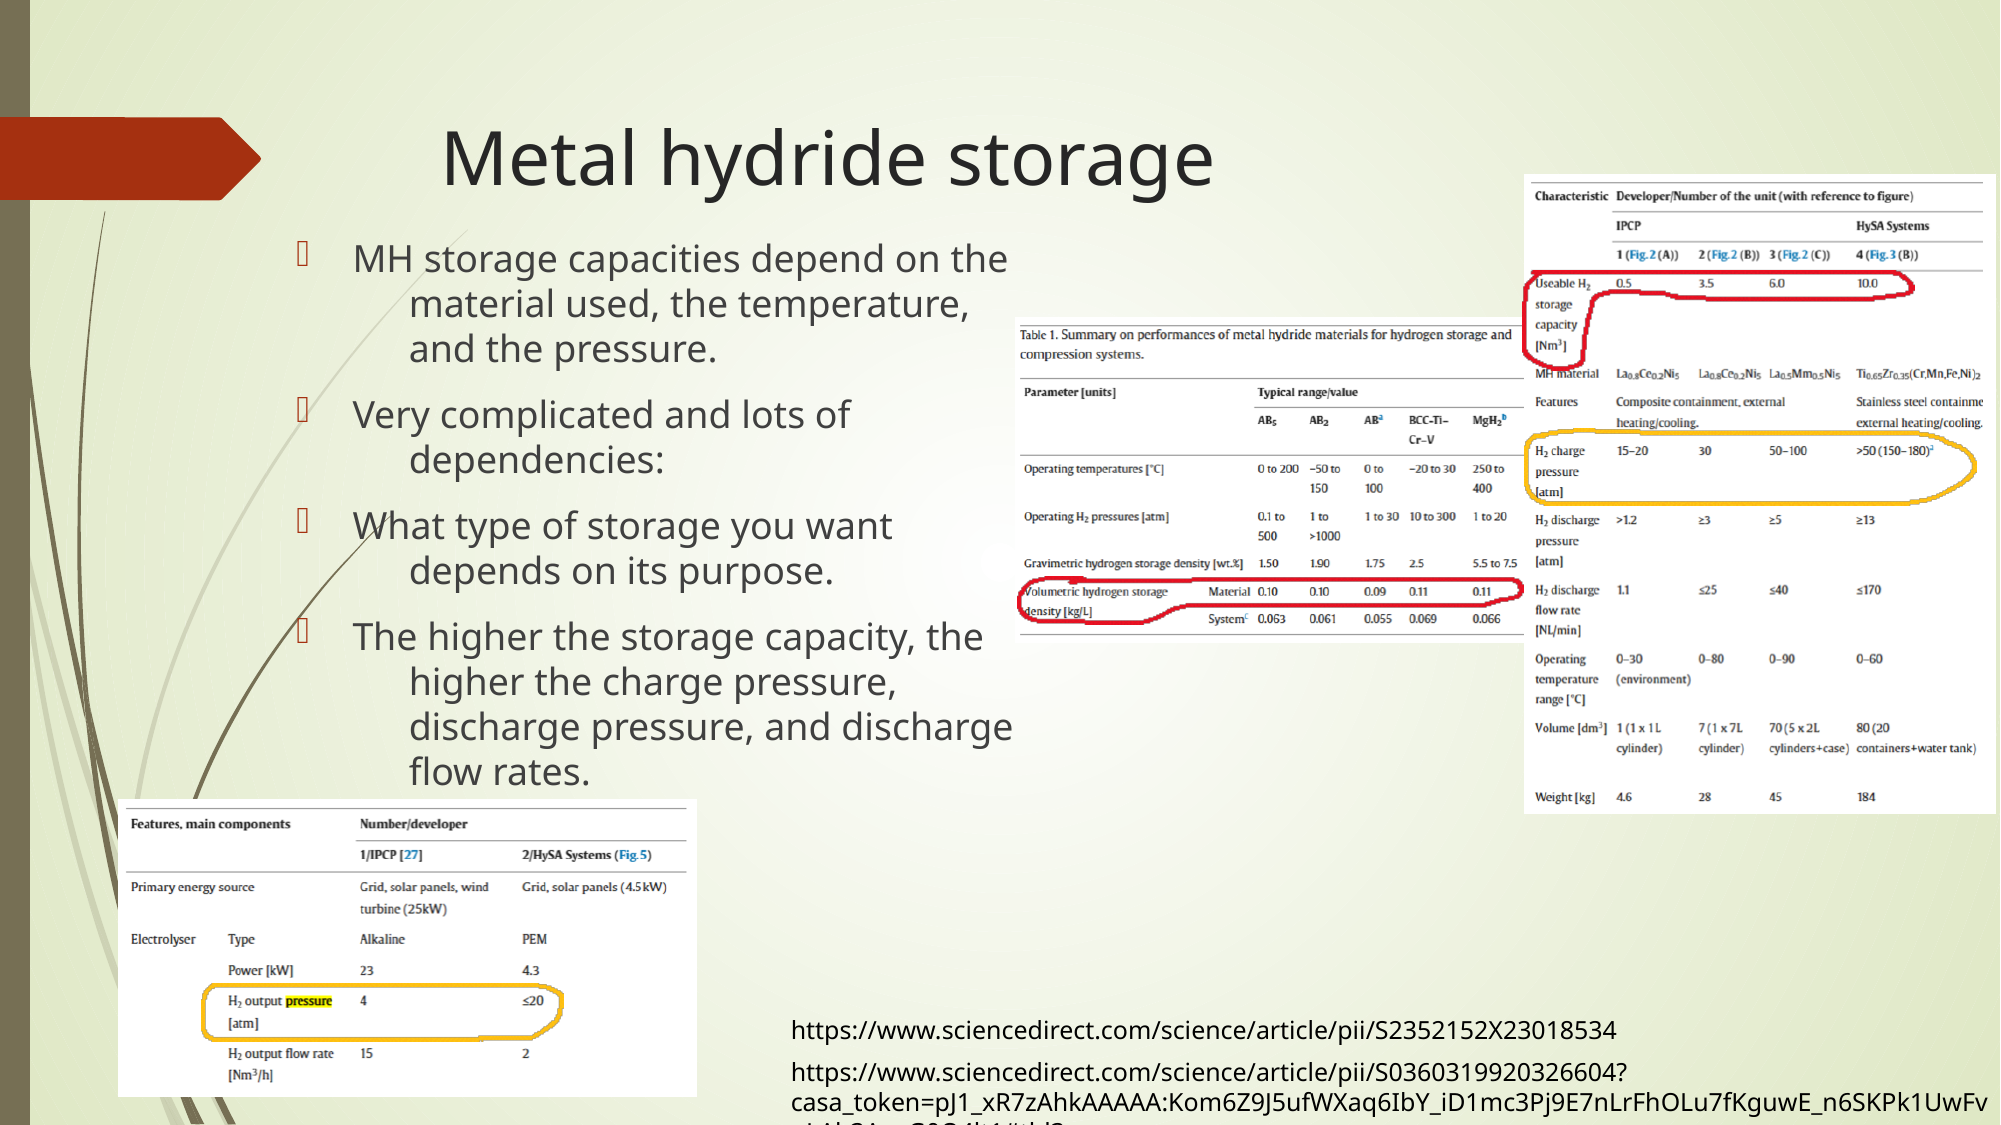

# Metal hydride storage
MH storage capacities depend on the material used, the temperature, and the pressure.
Very complicated and lots of dependencies:
What type of storage you want depends on its purpose.
The higher the storage capacity, the higher the charge pressure, discharge pressure, and discharge flow rates.
https://www.sciencedirect.com/science/article/pii/S2352152X23018534
https://www.sciencedirect.com/science/article/pii/S0360319920326604?casa_token=pJ1_xR7zAhkAAAAA:Kom6Z9J5ufWXaq6IbY_iD1mc3Pj9E7nLrFhOLu7fKguwE_n6SKPk1UwFvgLAb3ApzG0O4lt1#tbl3